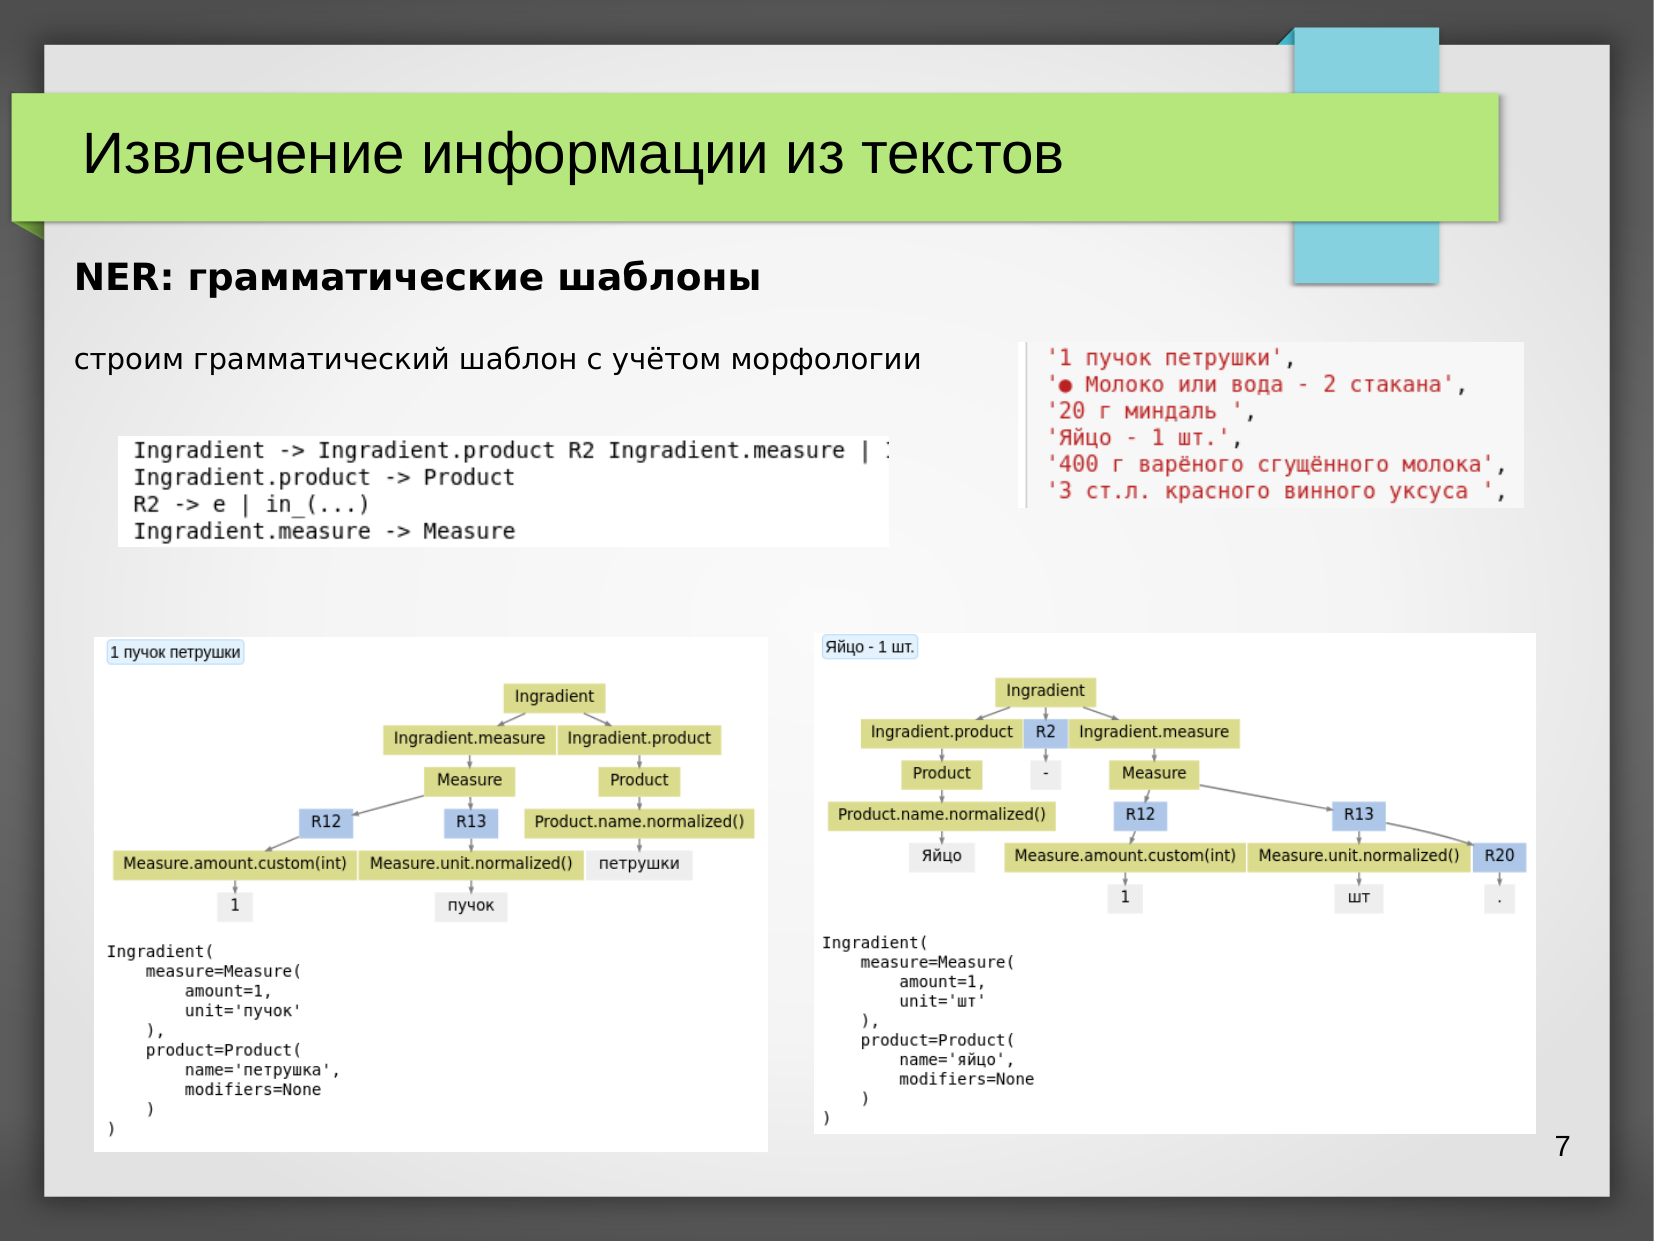

# Извлечение информации из текстов
NER: грамматические шаблоны
строим грамматический шаблон с учётом морфологии
7